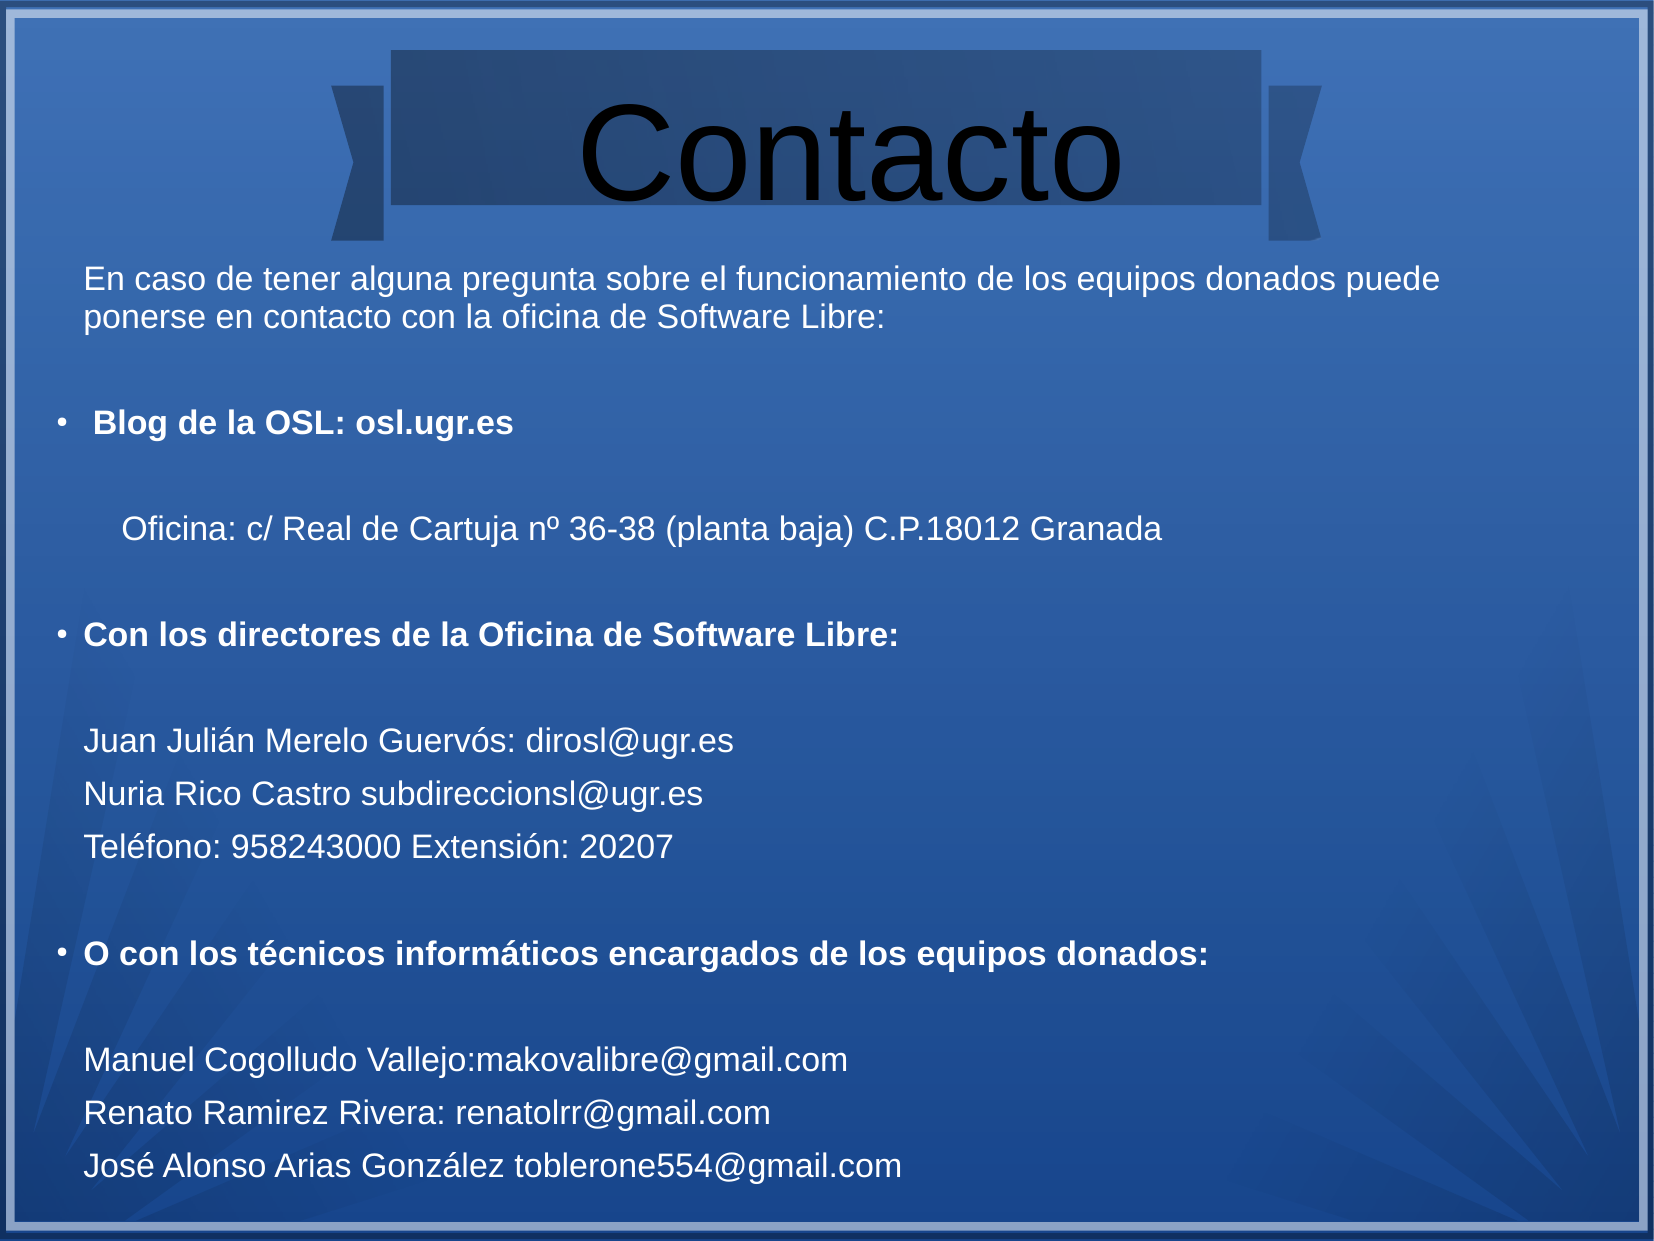

# Contacto
En caso de tener alguna pregunta sobre el funcionamiento de los equipos donados puede ponerse en contacto con la oficina de Software Libre:
 Blog de la OSL: osl.ugr.es
 Oficina: c/ Real de Cartuja nº 36-38 (planta baja) C.P.18012 Granada
Con los directores de la Oficina de Software Libre:
Juan Julián Merelo Guervós: dirosl@ugr.es
Nuria Rico Castro subdireccionsl@ugr.es
Teléfono: 958243000 Extensión: 20207
O con los técnicos informáticos encargados de los equipos donados:
Manuel Cogolludo Vallejo:makovalibre@gmail.com
Renato Ramirez Rivera: renatolrr@gmail.com
José Alonso Arias González toblerone554@gmail.com